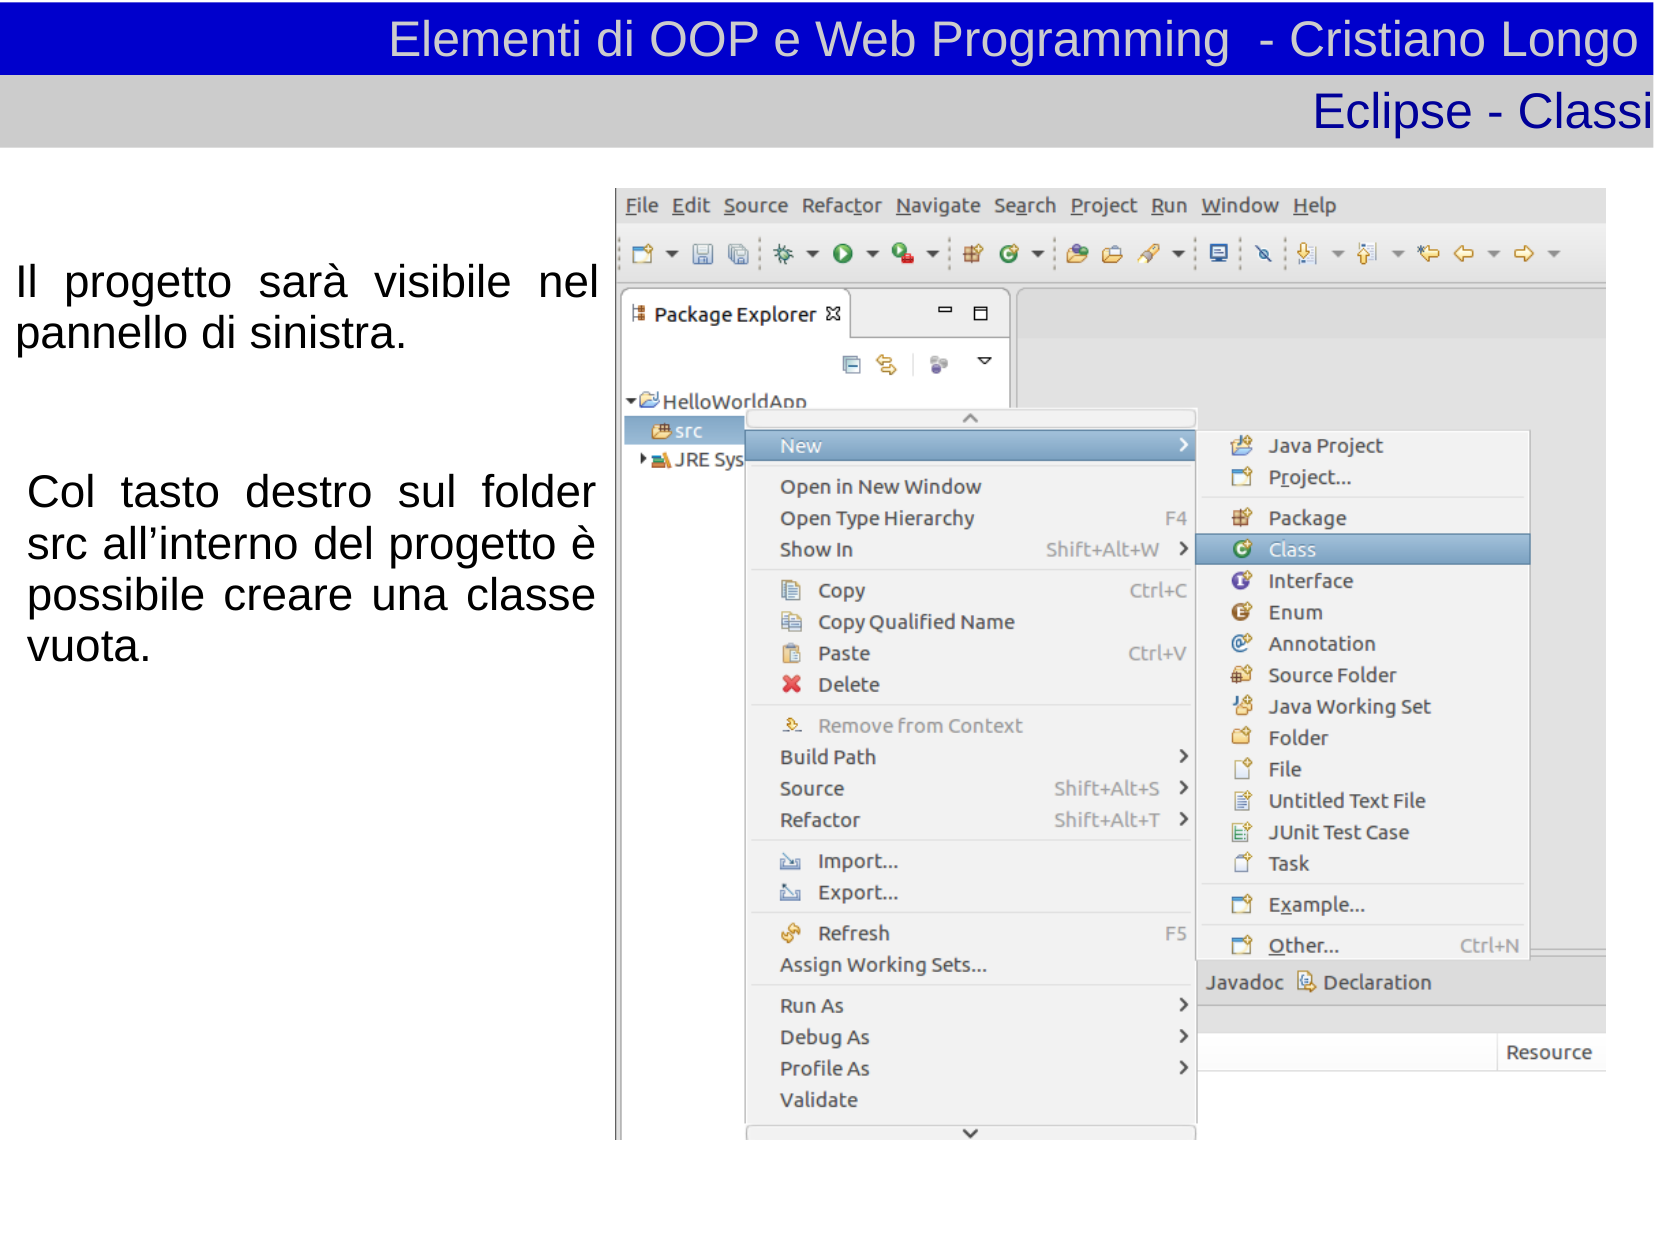

# Elementi di OOP e Web Programming - Cristiano Longo
Eclipse - Classi
Il progetto sarà visibile nel pannello di sinistra.
Col tasto destro sul folder src all’interno del progetto è possibile creare una classe vuota.